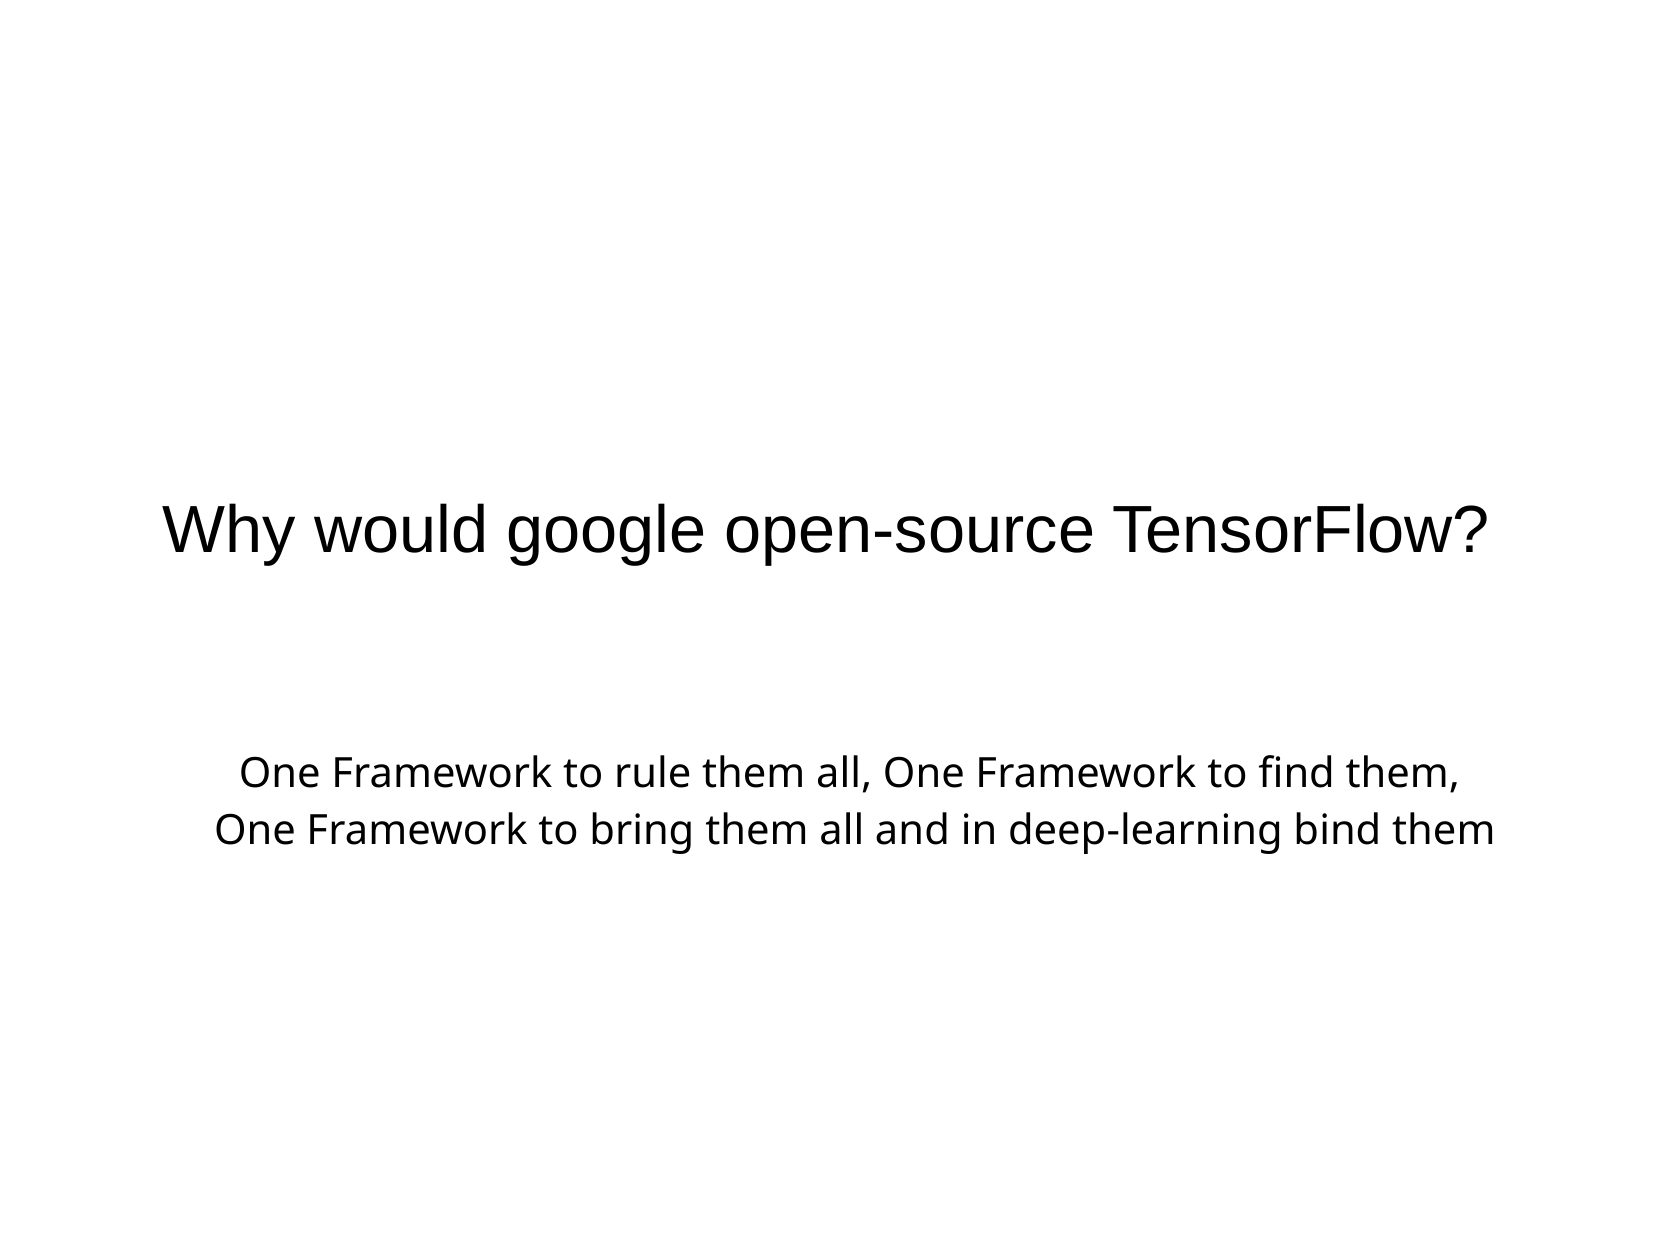

# Why would google open-source TensorFlow?
One Framework to rule them all, One Framework to find them,
One Framework to bring them all and in deep-learning bind them